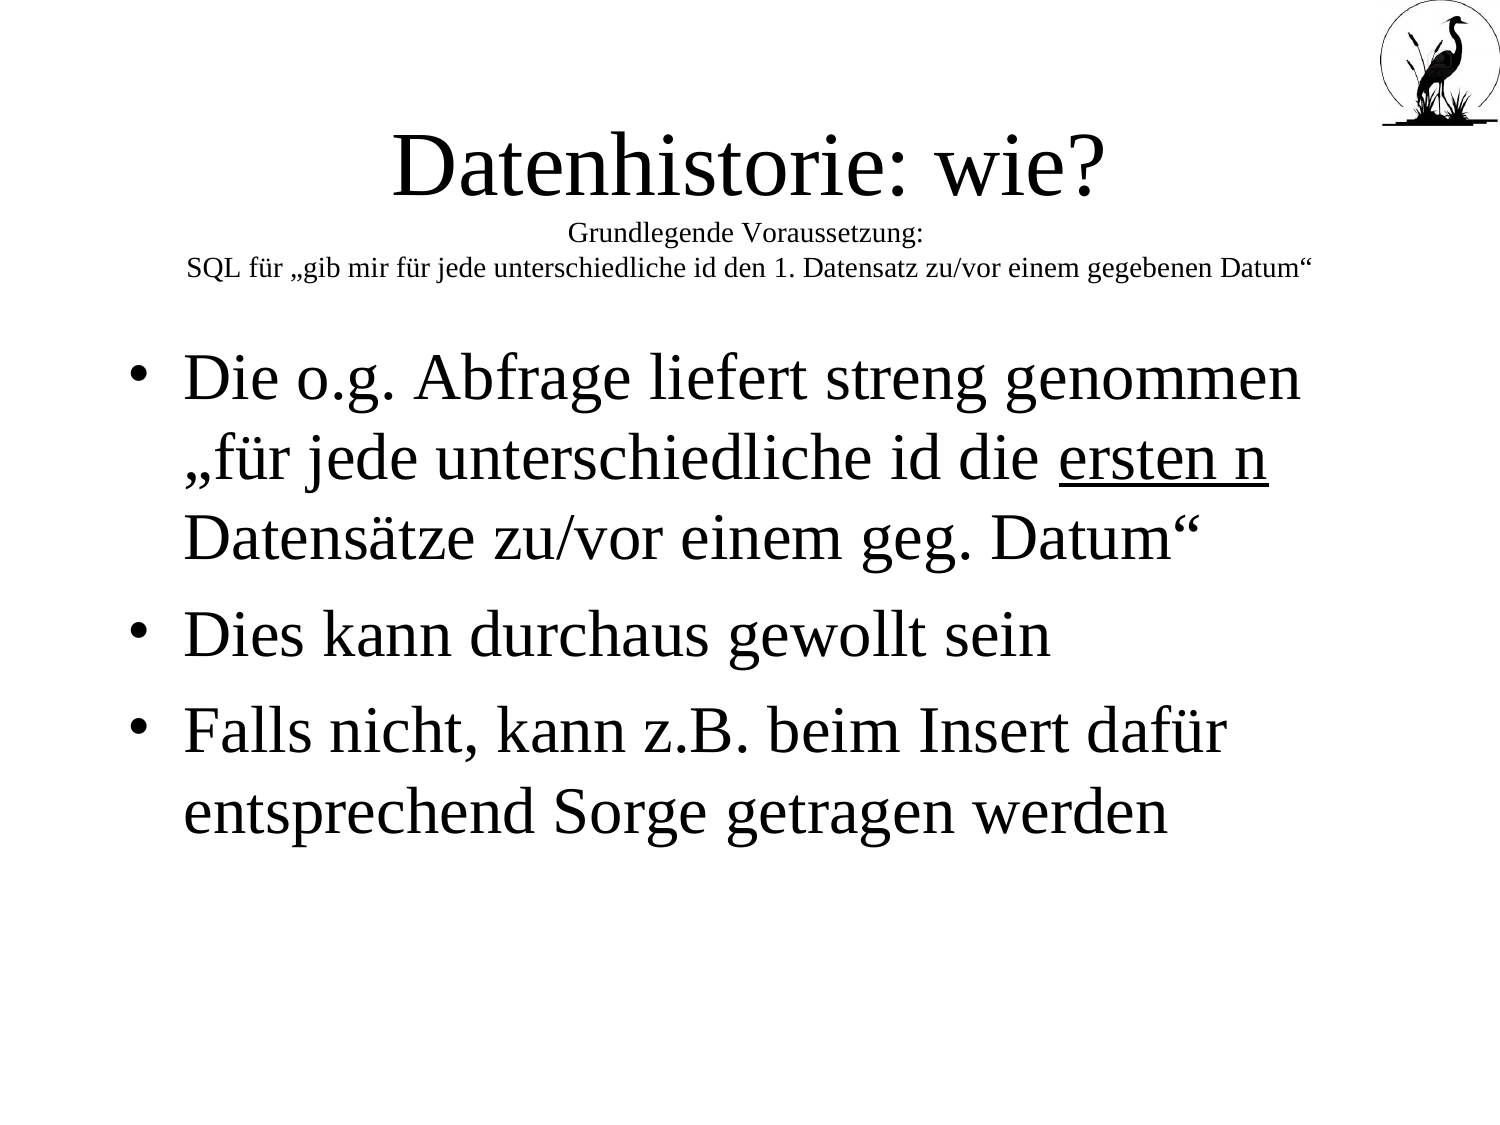

# Datenhistorie: wie? Grundlegende Voraussetzung: SQL für „gib mir für jede unterschiedliche id den 1. Datensatz zu/vor einem gegebenen Datum“
Die o.g. Abfrage liefert streng genommen „für jede unterschiedliche id die ersten n Datensätze zu/vor einem geg. Datum“
Dies kann durchaus gewollt sein
Falls nicht, kann z.B. beim Insert dafür entsprechend Sorge getragen werden